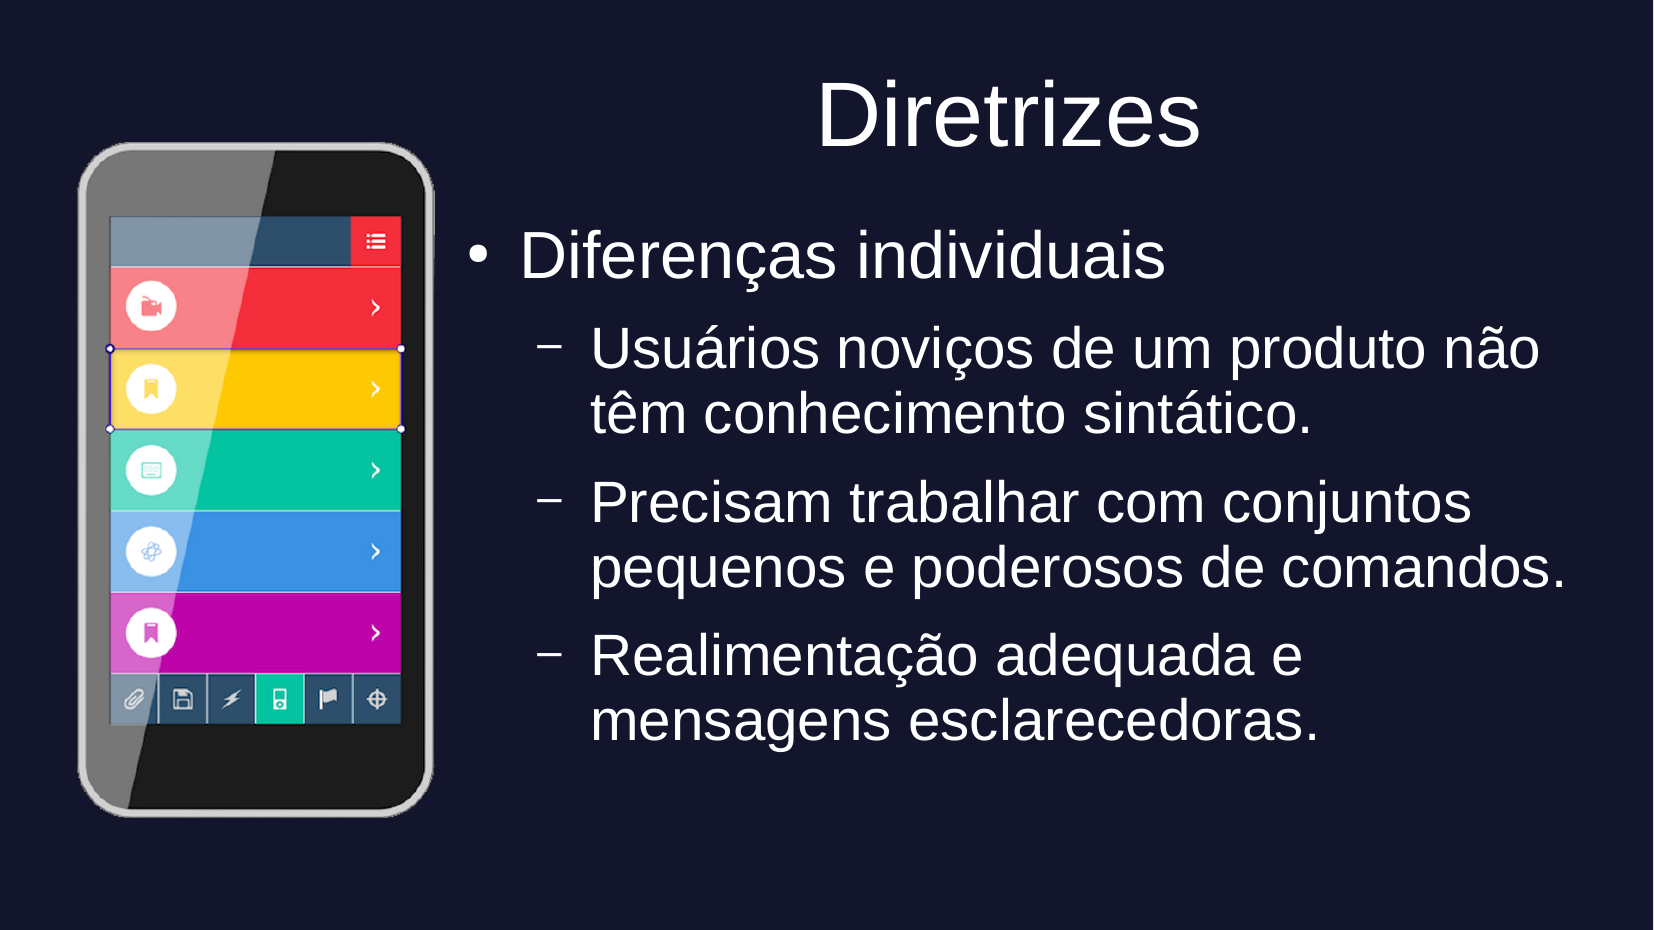

# Diretrizes
Diferenças individuais
Usuários noviços de um produto não têm conhecimento sintático.
Precisam trabalhar com conjuntos pequenos e poderosos de comandos.
Realimentação adequada e mensagens esclarecedoras.